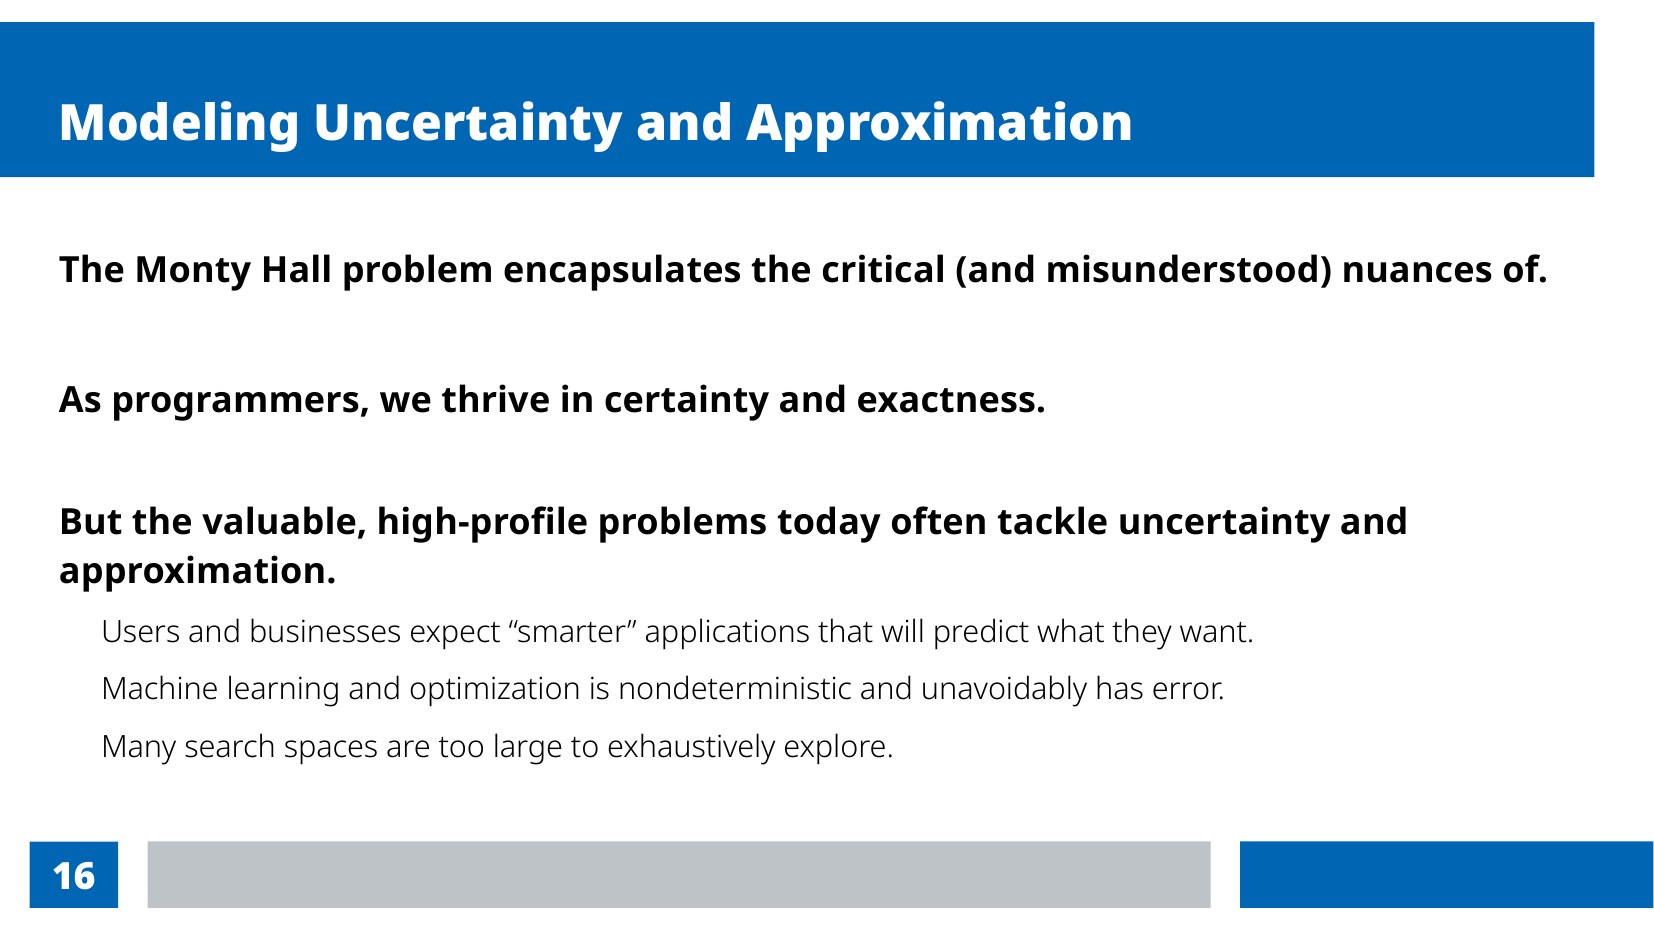

# Modeling Uncertainty and Approximation
The Monty Hall problem encapsulates the critical (and misunderstood) nuances of.
As programmers, we thrive in certainty and exactness.
But the valuable, high-profile problems today often tackle uncertainty and approximation.
Users and businesses expect “smarter” applications that will predict what they want.
Machine learning and optimization is nondeterministic and unavoidably has error.
Many search spaces are too large to exhaustively explore.
16